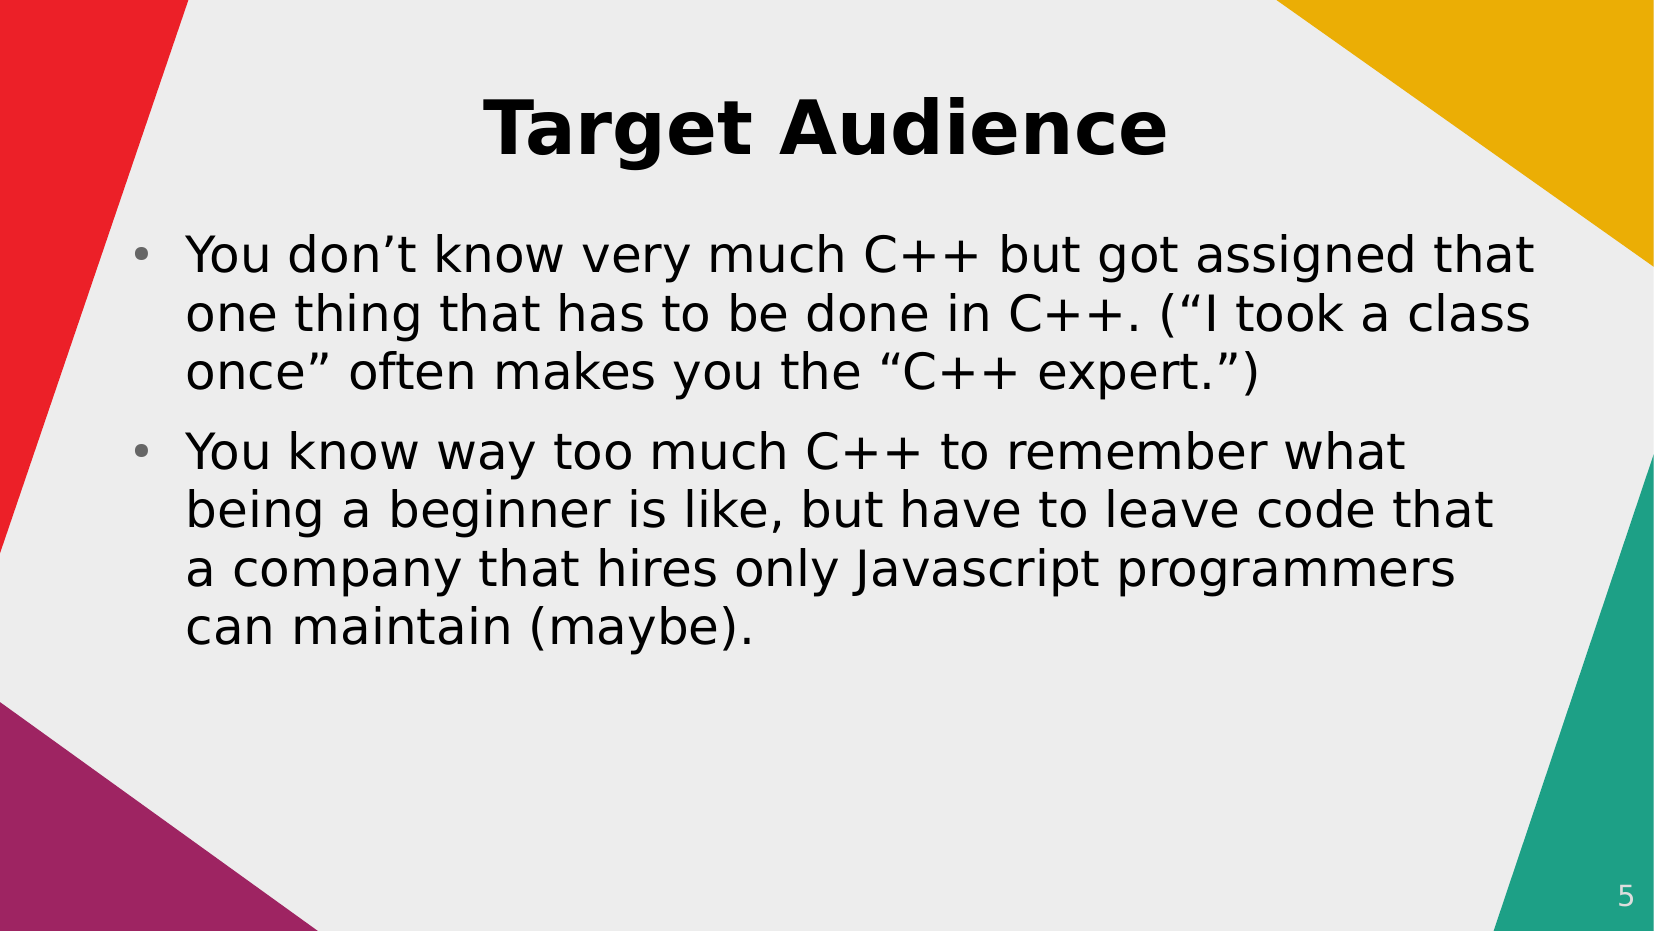

# Target Audience
You don’t know very much C++ but got assigned that one thing that has to be done in C++. (“I took a class once” often makes you the “C++ expert.”)
You know way too much C++ to remember what being a beginner is like, but have to leave code that a company that hires only Javascript programmers can maintain (maybe).
5